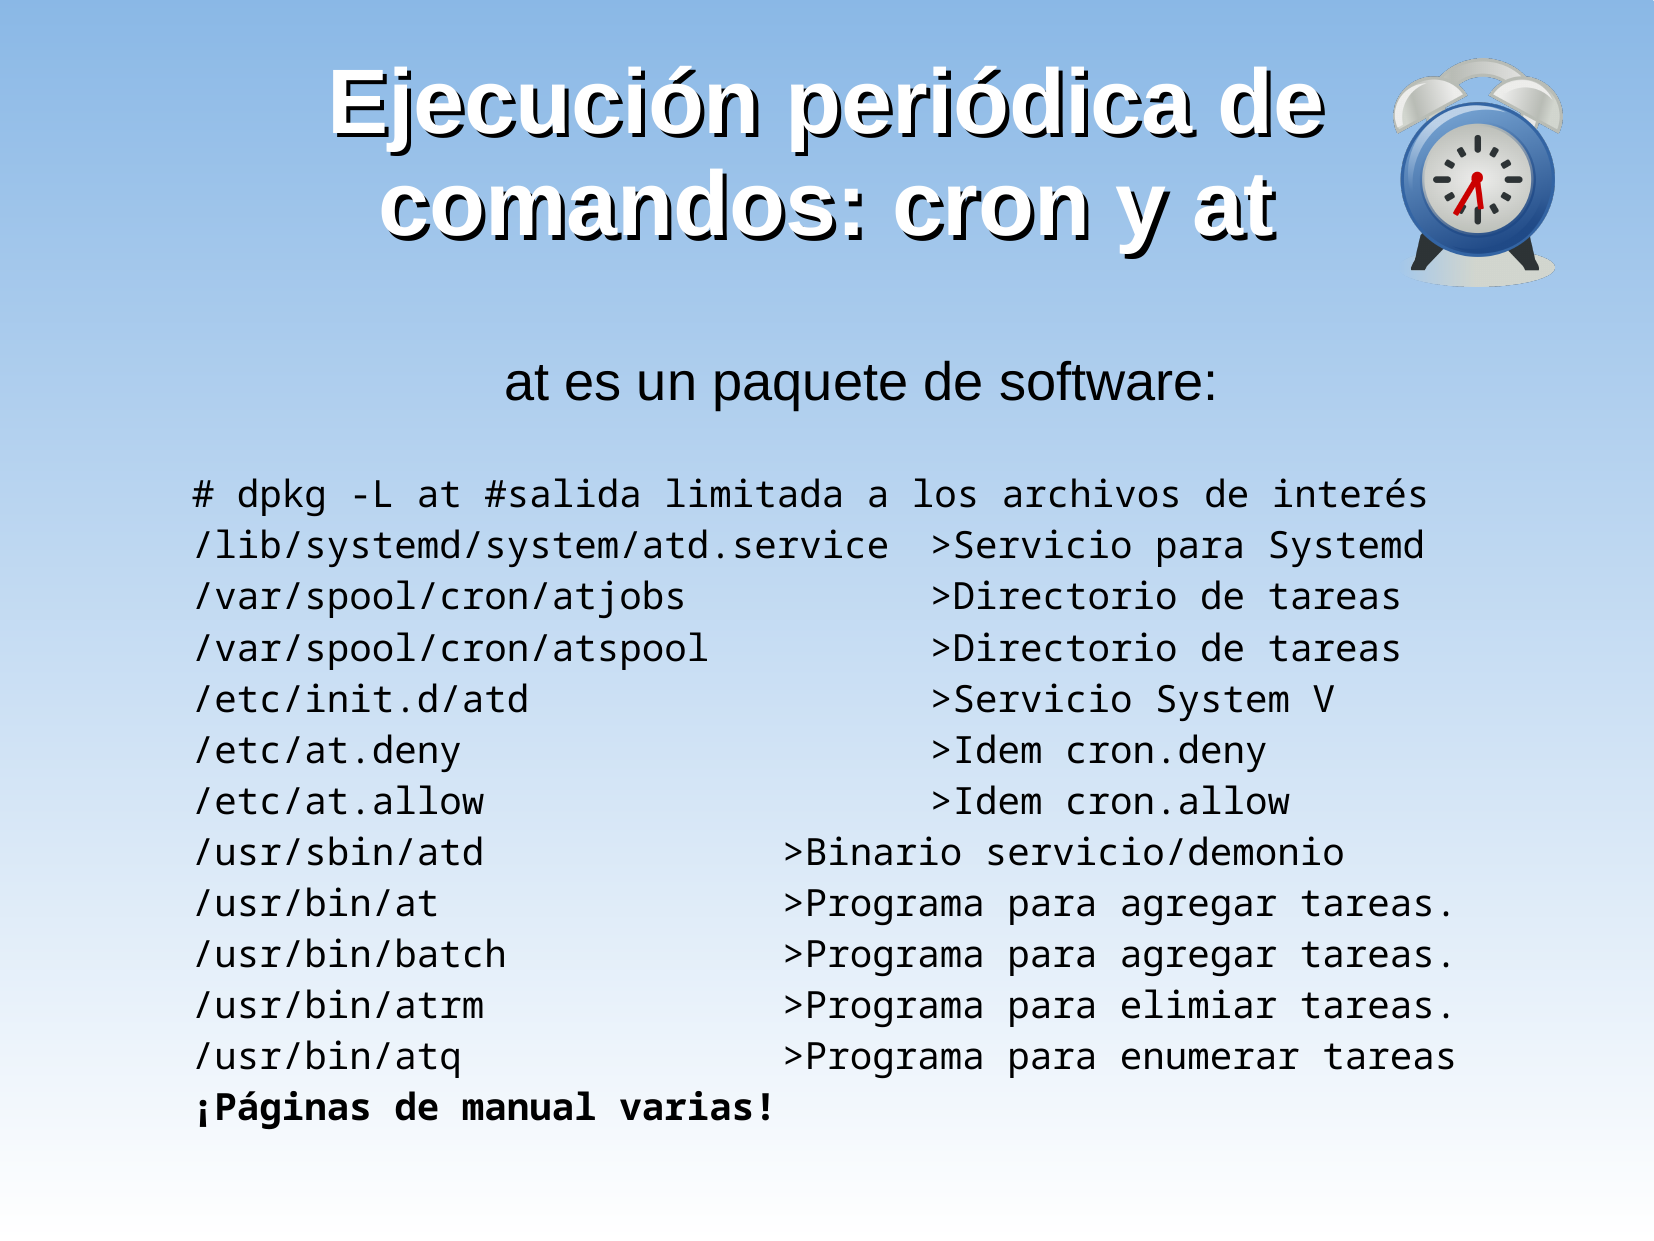

# Ejecución periódica de comandos: cron y at
at es un paquete de software:
# dpkg -L at #salida limitada a los archivos de interés
/lib/systemd/system/atd.service	>Servicio para Systemd
/var/spool/cron/atjobs				>Directorio de tareas
/var/spool/cron/atspool			>Directorio de tareas
/etc/init.d/atd						>Servicio System V
/etc/at.deny							>Idem cron.deny
/etc/at.allow							>Idem cron.allow
/usr/sbin/atd					>Binario servicio/demonio
/usr/bin/at					>Programa para agregar tareas.
/usr/bin/batch				>Programa para agregar tareas.
/usr/bin/atrm					>Programa para elimiar tareas.
/usr/bin/atq					>Programa para enumerar tareas
¡Páginas de manual varias!